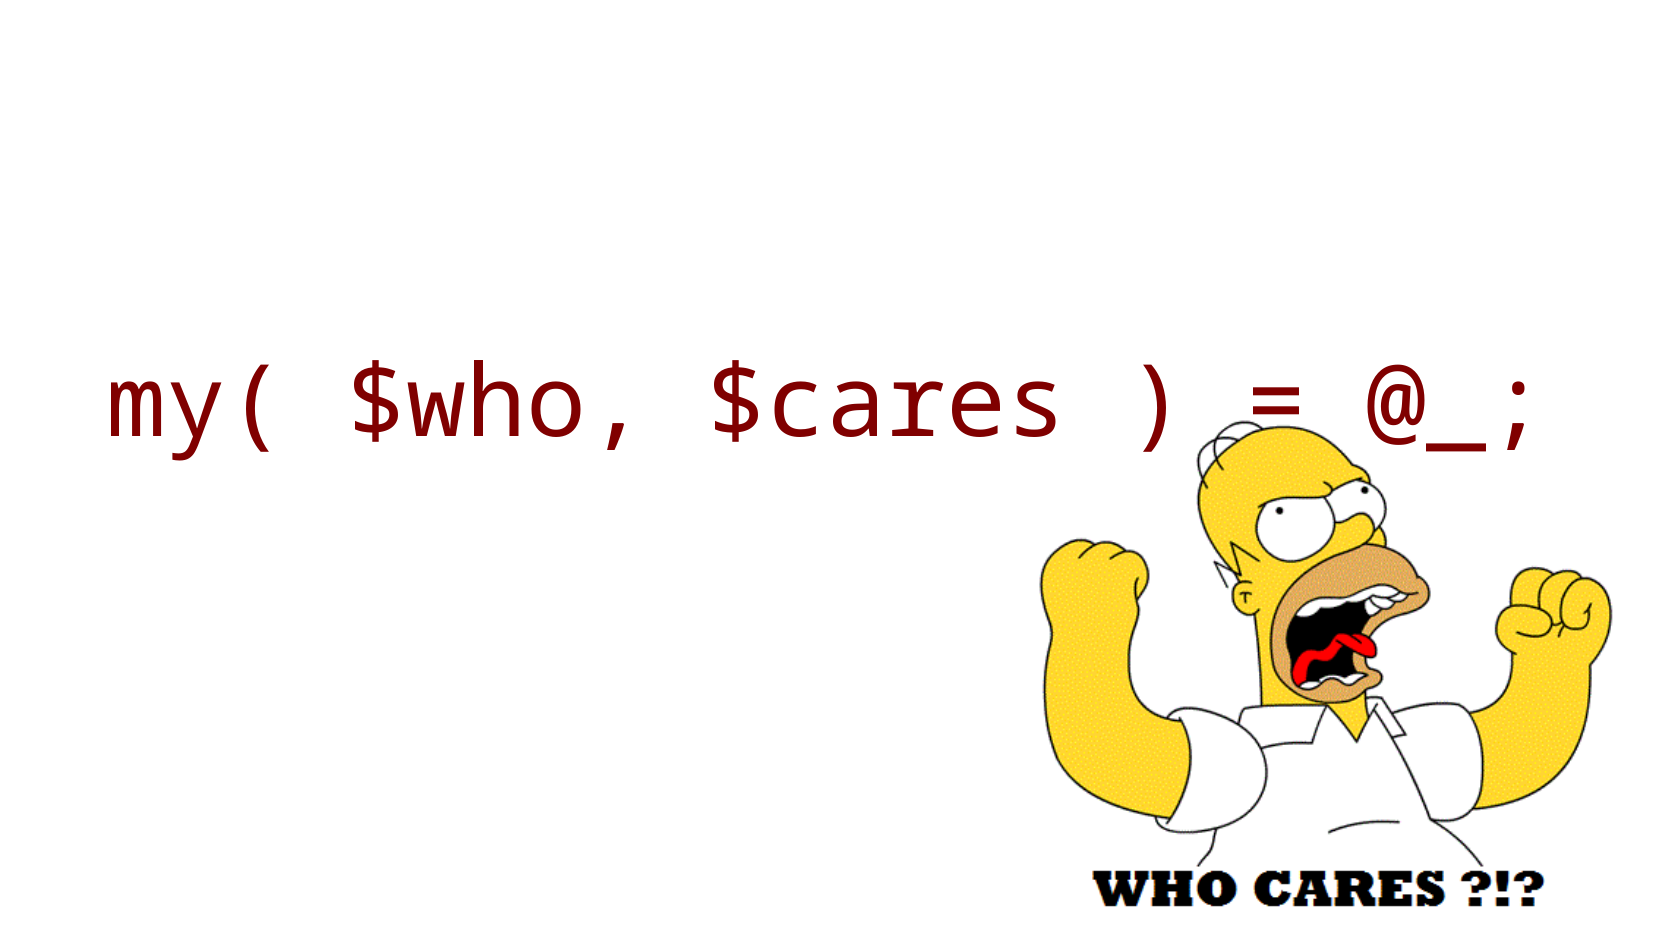

# my( $who, $cares ) = @_;